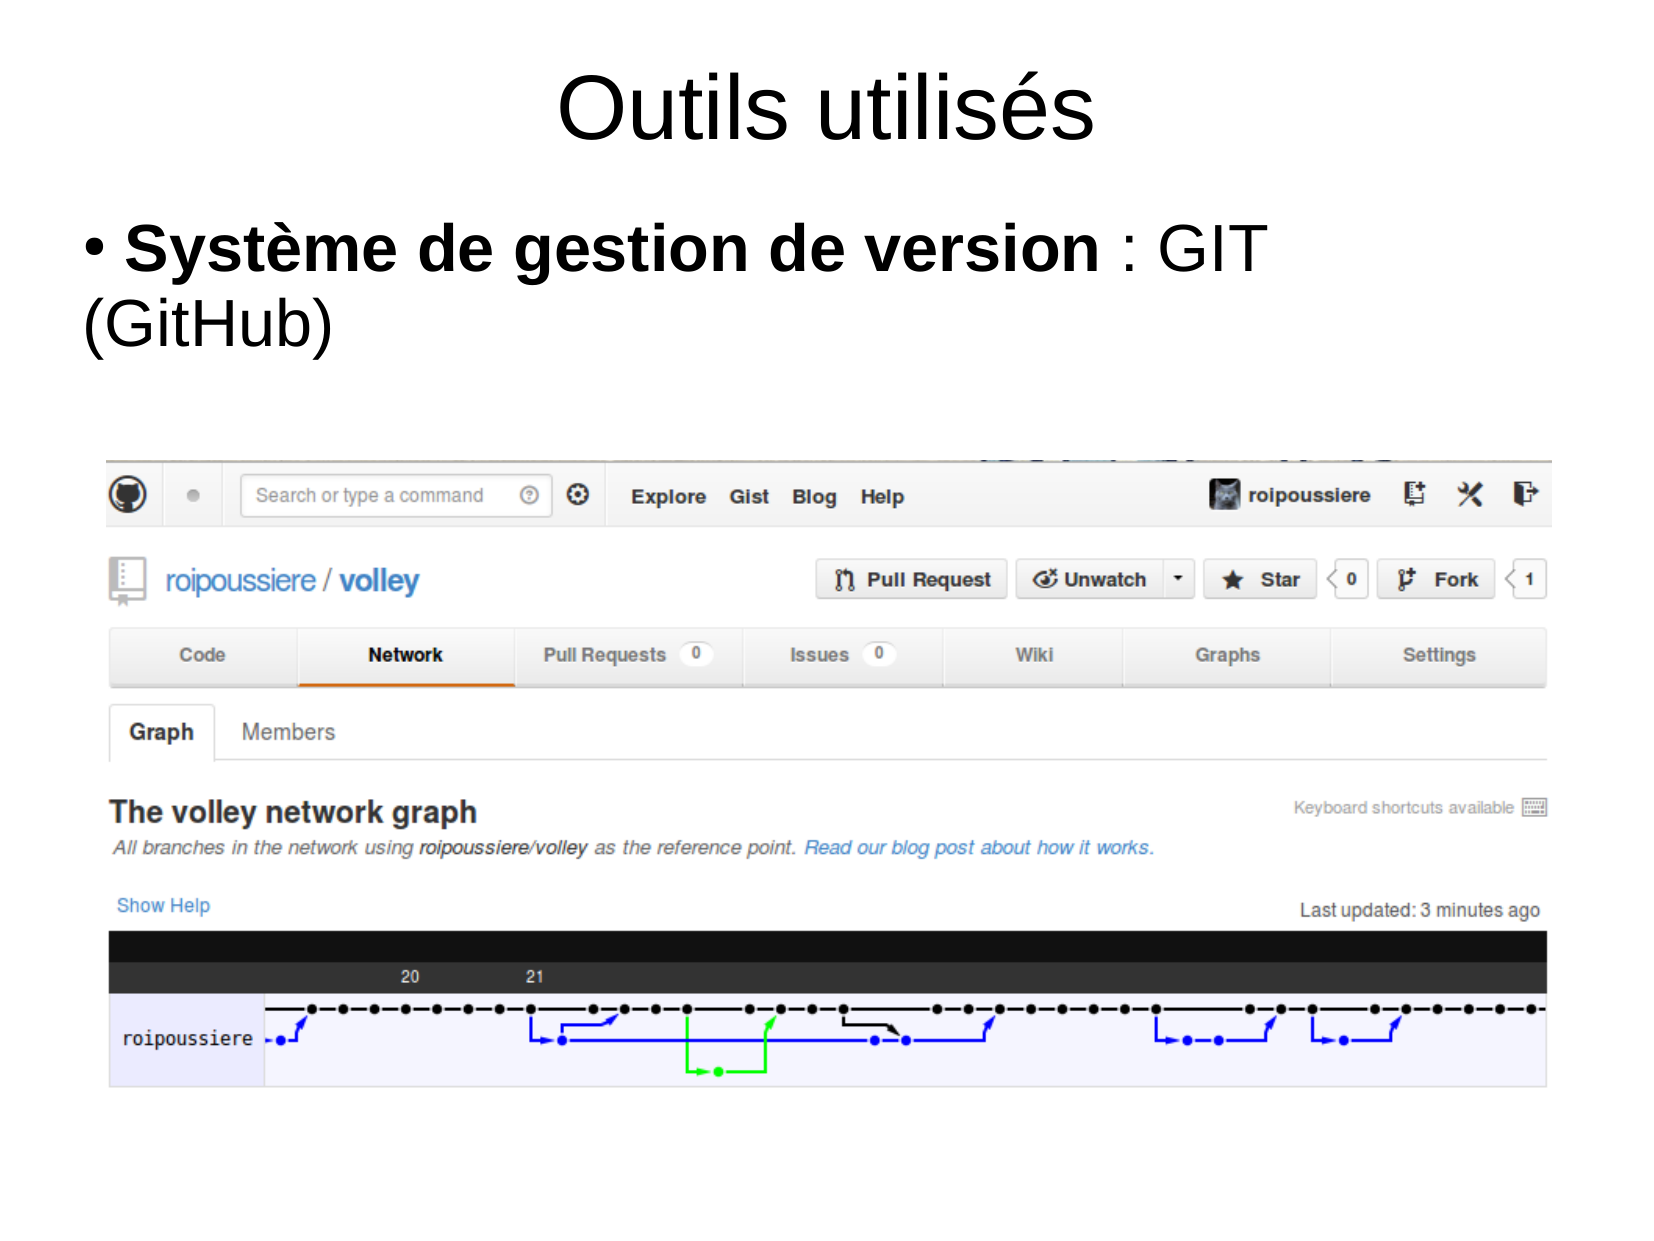

# Outils utilisés
 Système de gestion de version : GIT (GitHub)